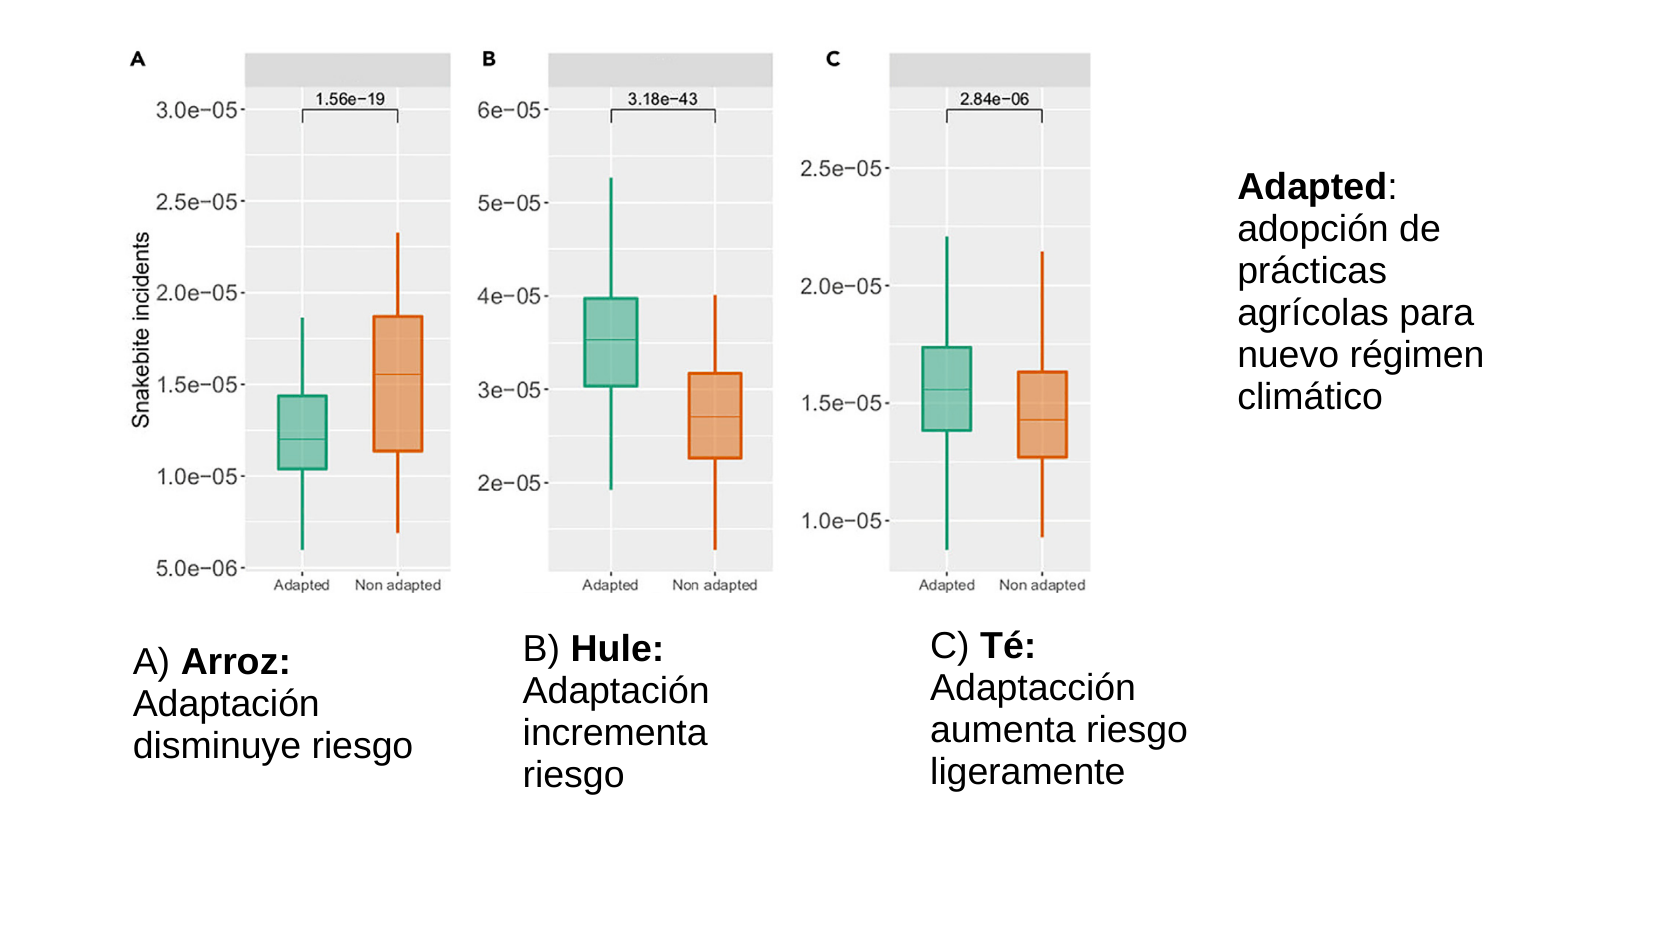

Adapted: adopción de prácticas agrícolas para nuevo régimen climático
C) Té: Adaptacción aumenta riesgo ligeramente
B) Hule: Adaptación incrementa riesgo
A) Arroz: Adaptación disminuye riesgo